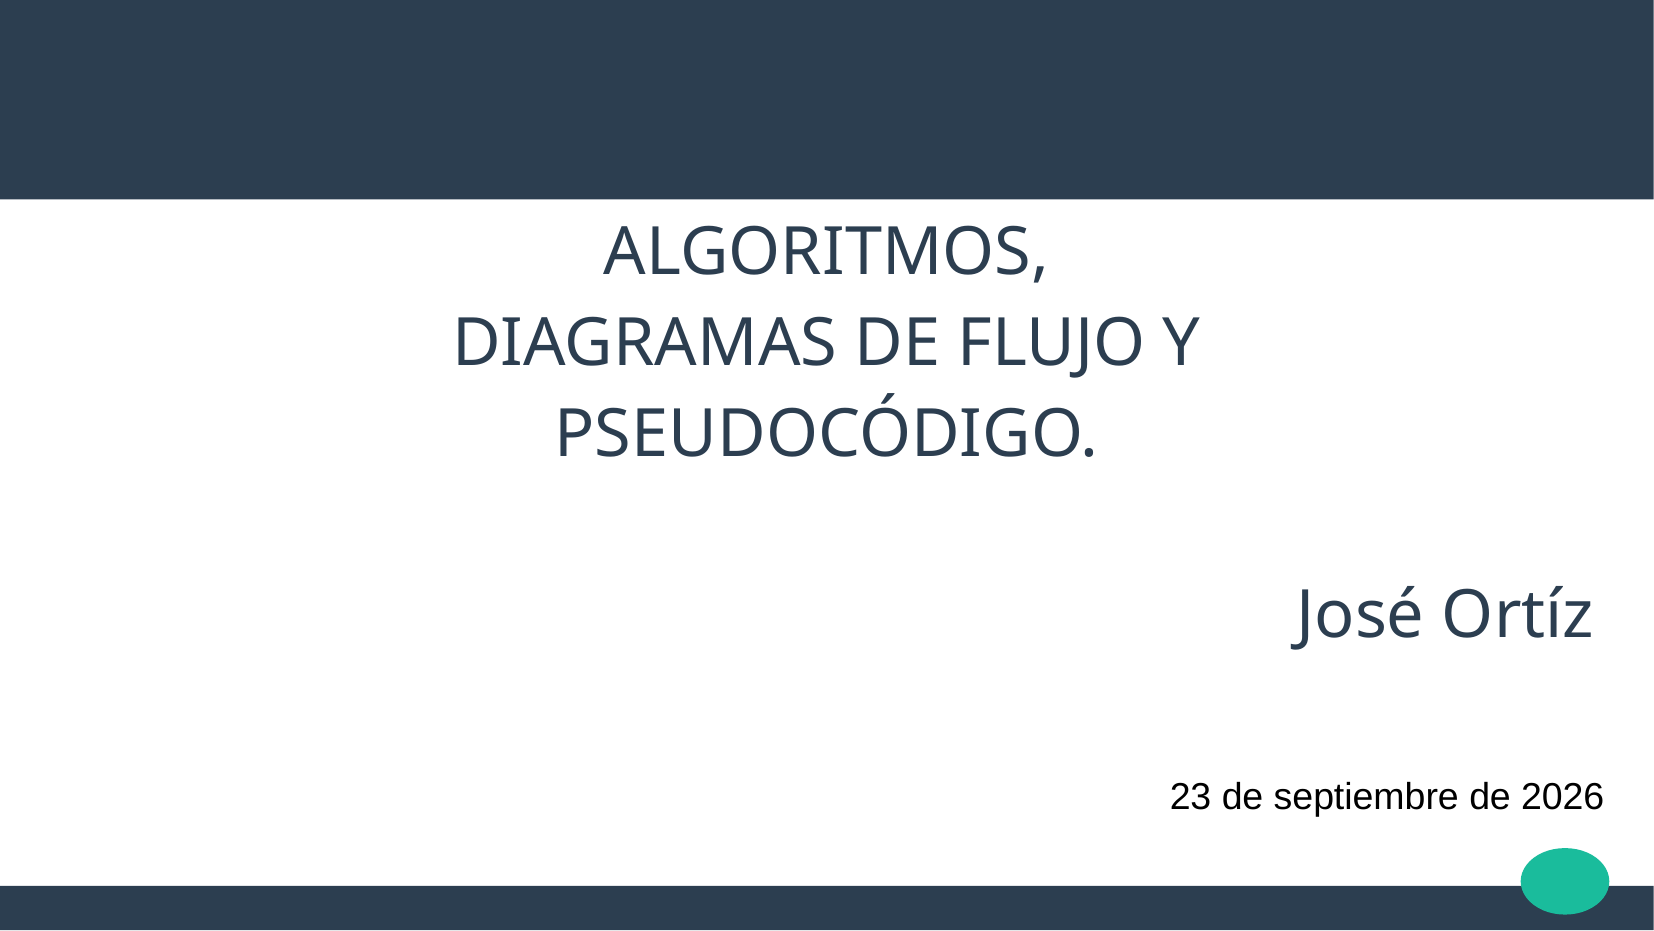

# ALGORITMOS,
DIAGRAMAS DE FLUJO Y
PSEUDOCÓDIGO.
 José Ortíz